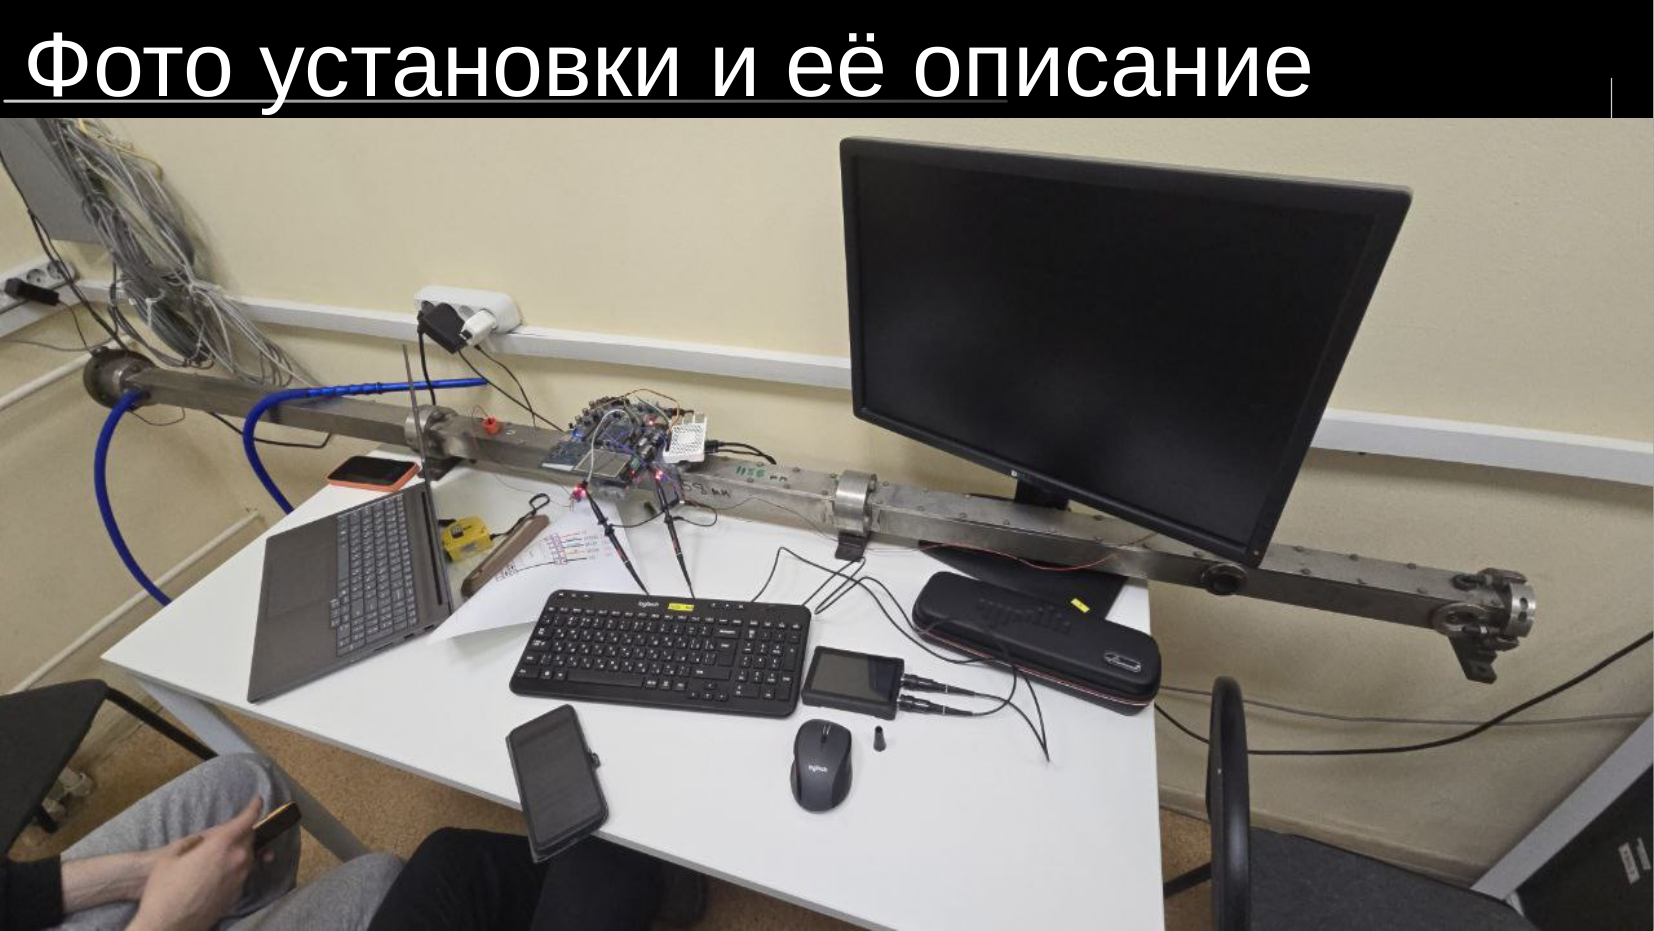

# Фото установки и её описание
4